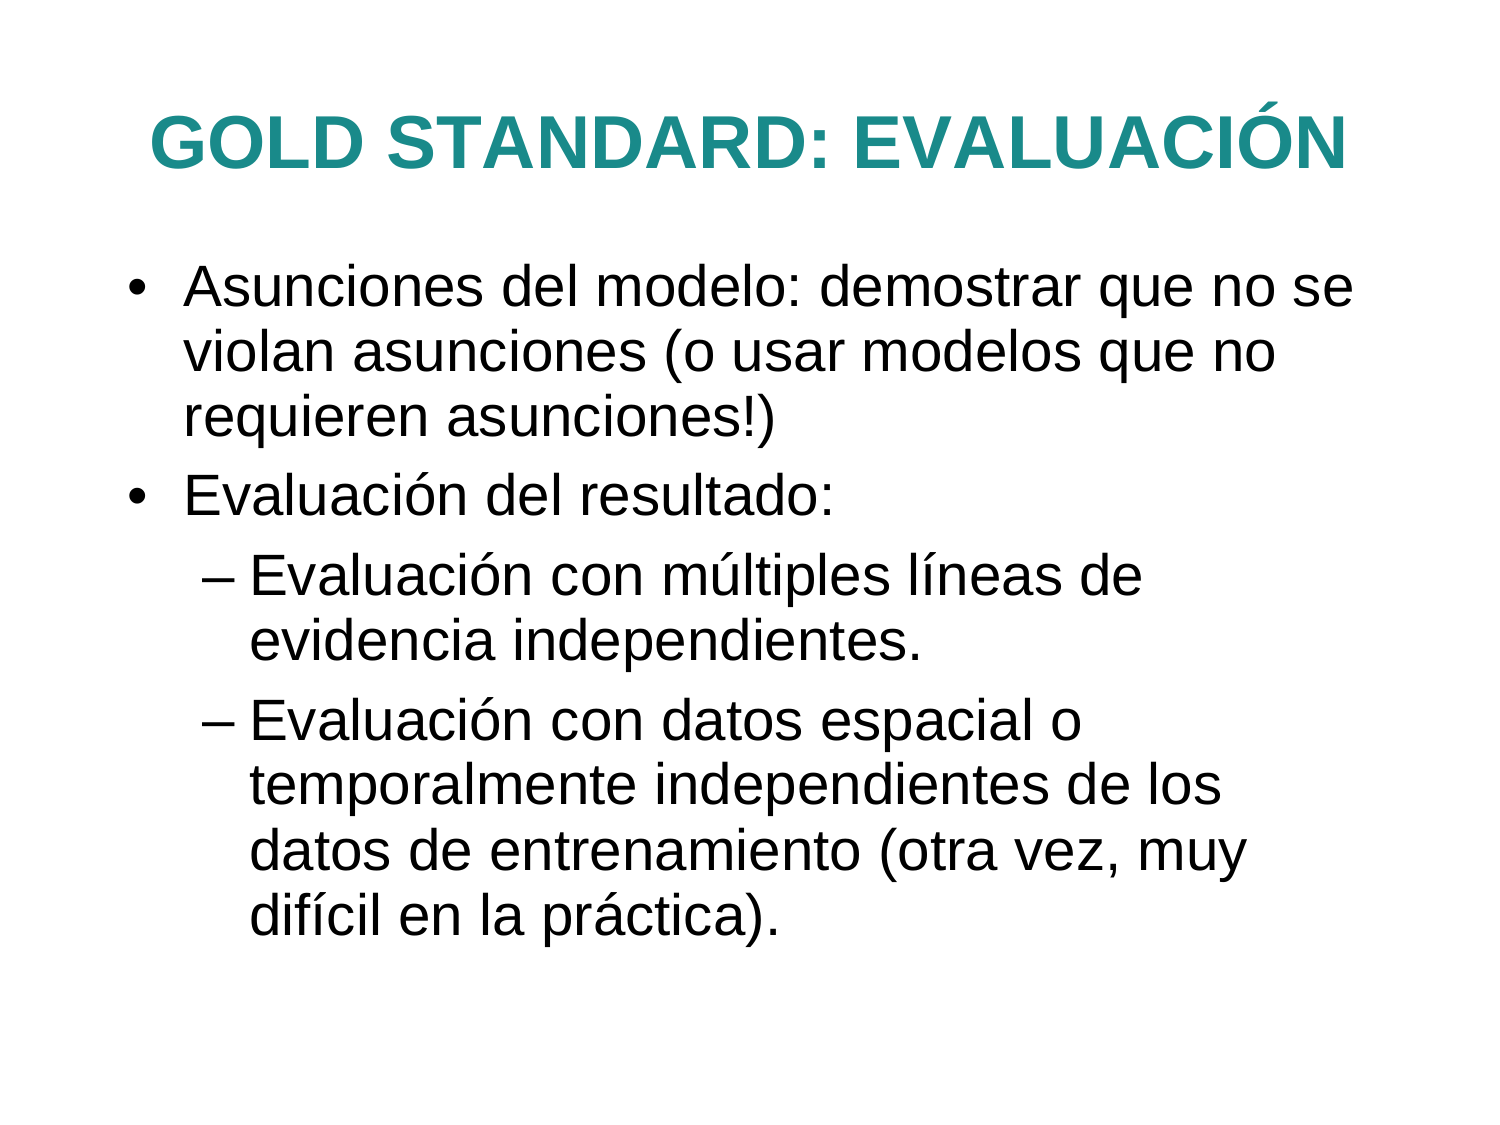

# GOLD STANDARD: EVALUACIÓN
Asunciones del modelo: demostrar que no se violan asunciones (o usar modelos que no requieren asunciones!)
Evaluación del resultado:
Evaluación con múltiples líneas de evidencia independientes.
Evaluación con datos espacial o temporalmente independientes de los datos de entrenamiento (otra vez, muy difícil en la práctica).